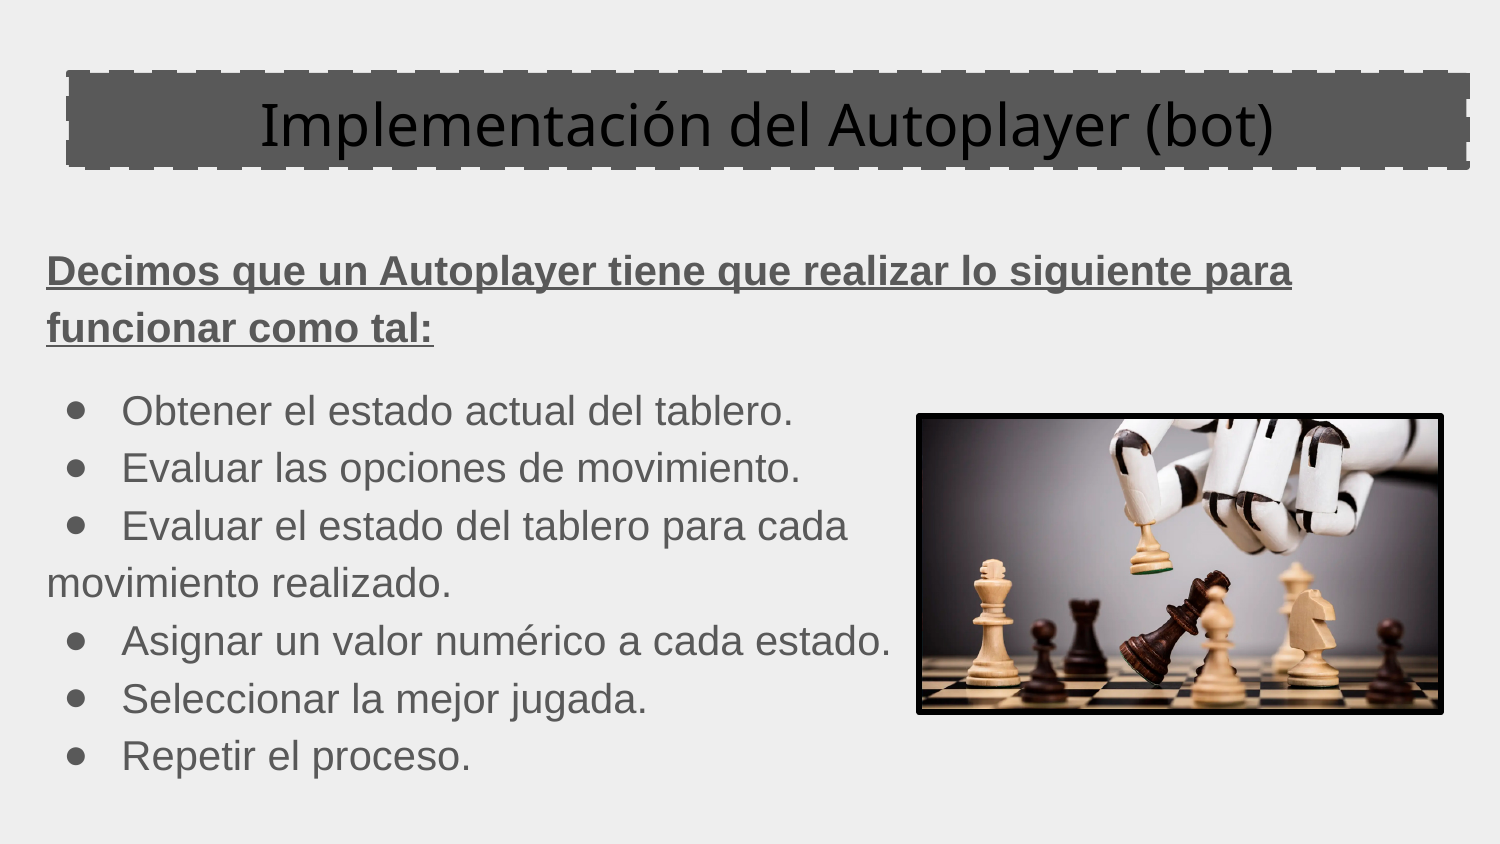

# Implementación del Autoplayer (bot)
Decimos que un Autoplayer tiene que realizar lo siguiente para funcionar como tal:
Obtener el estado actual del tablero.
Evaluar las opciones de movimiento.
Evaluar el estado del tablero para cada
movimiento realizado.
Asignar un valor numérico a cada estado.
Seleccionar la mejor jugada.
Repetir el proceso.